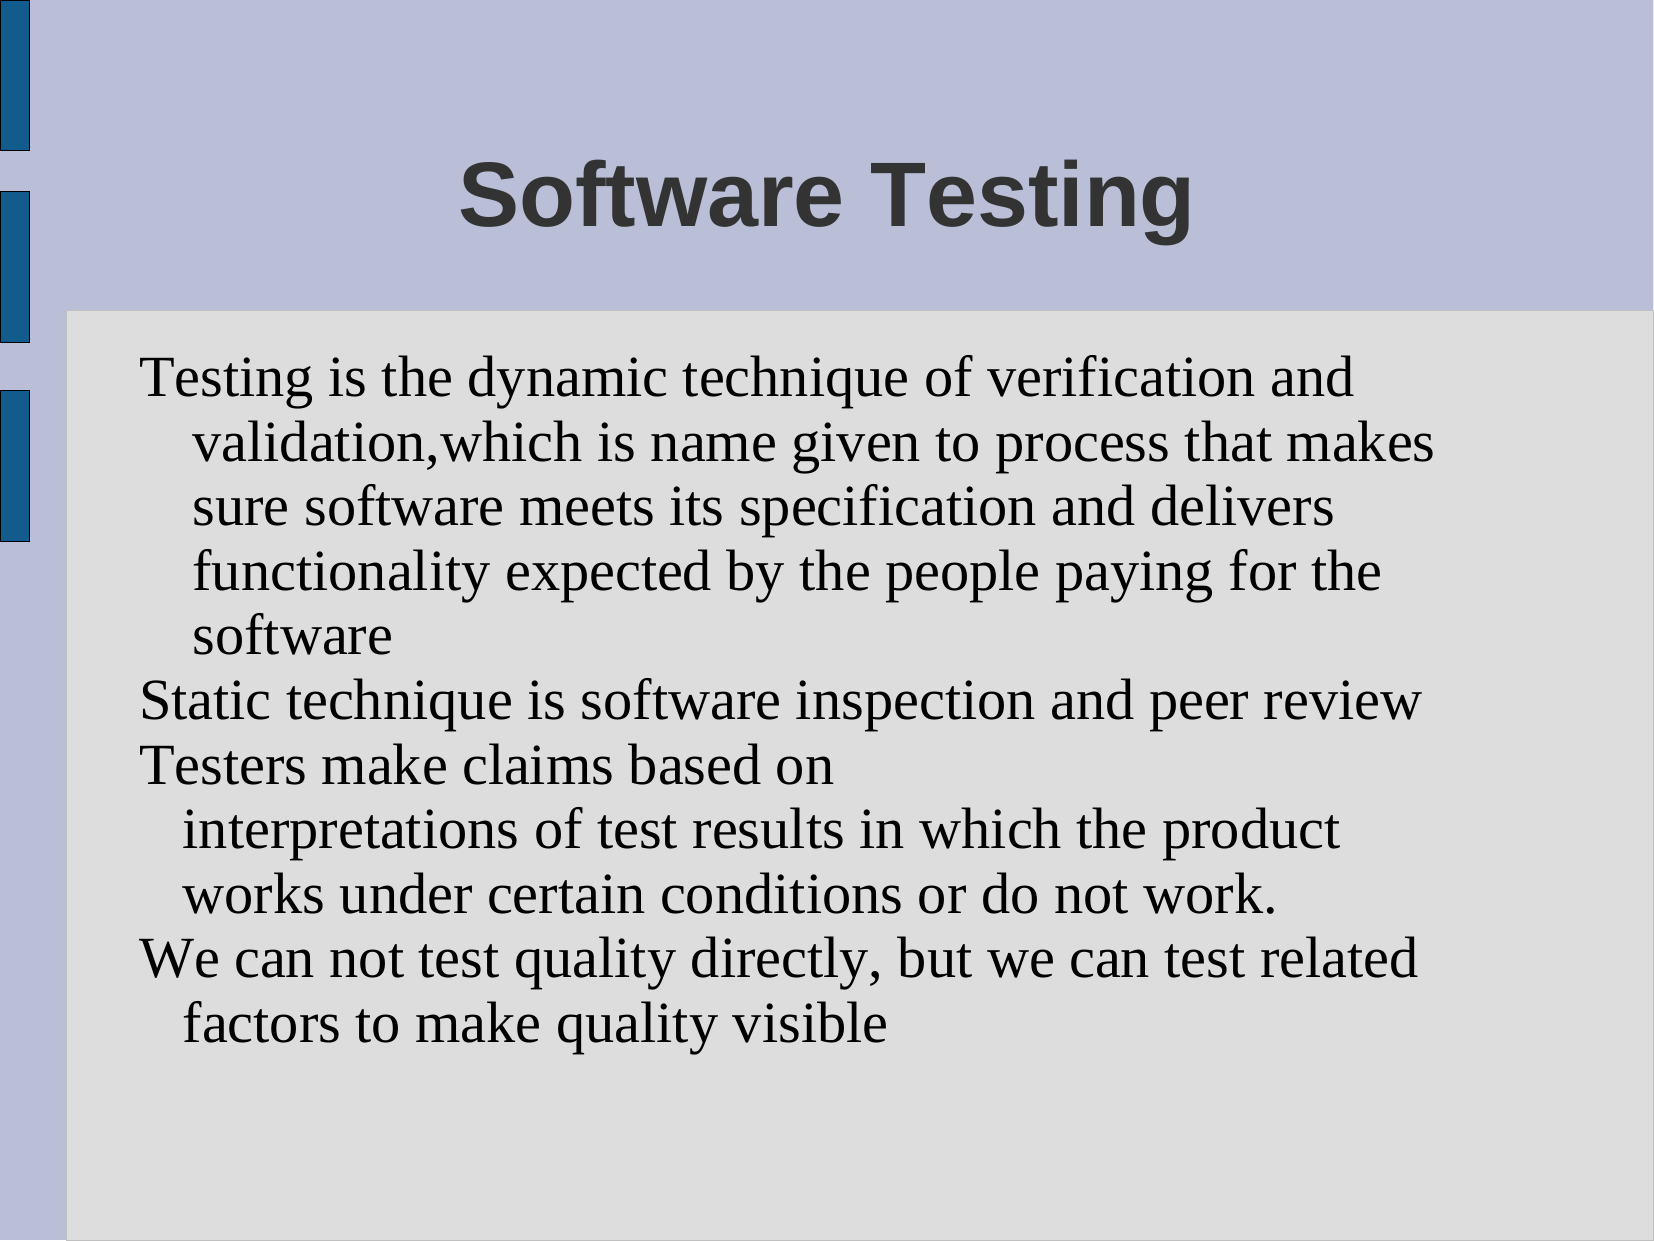

# Software Testing
Testing is the dynamic technique of verification and validation,which is name given to process that makes sure software meets its specification and delivers functionality expected by the people paying for the software
Static technique is software inspection and peer review
Testers make claims based on
 interpretations of test results in which the product
 works under certain conditions or do not work.
We can not test quality directly, but we can test related
 factors to make quality visible